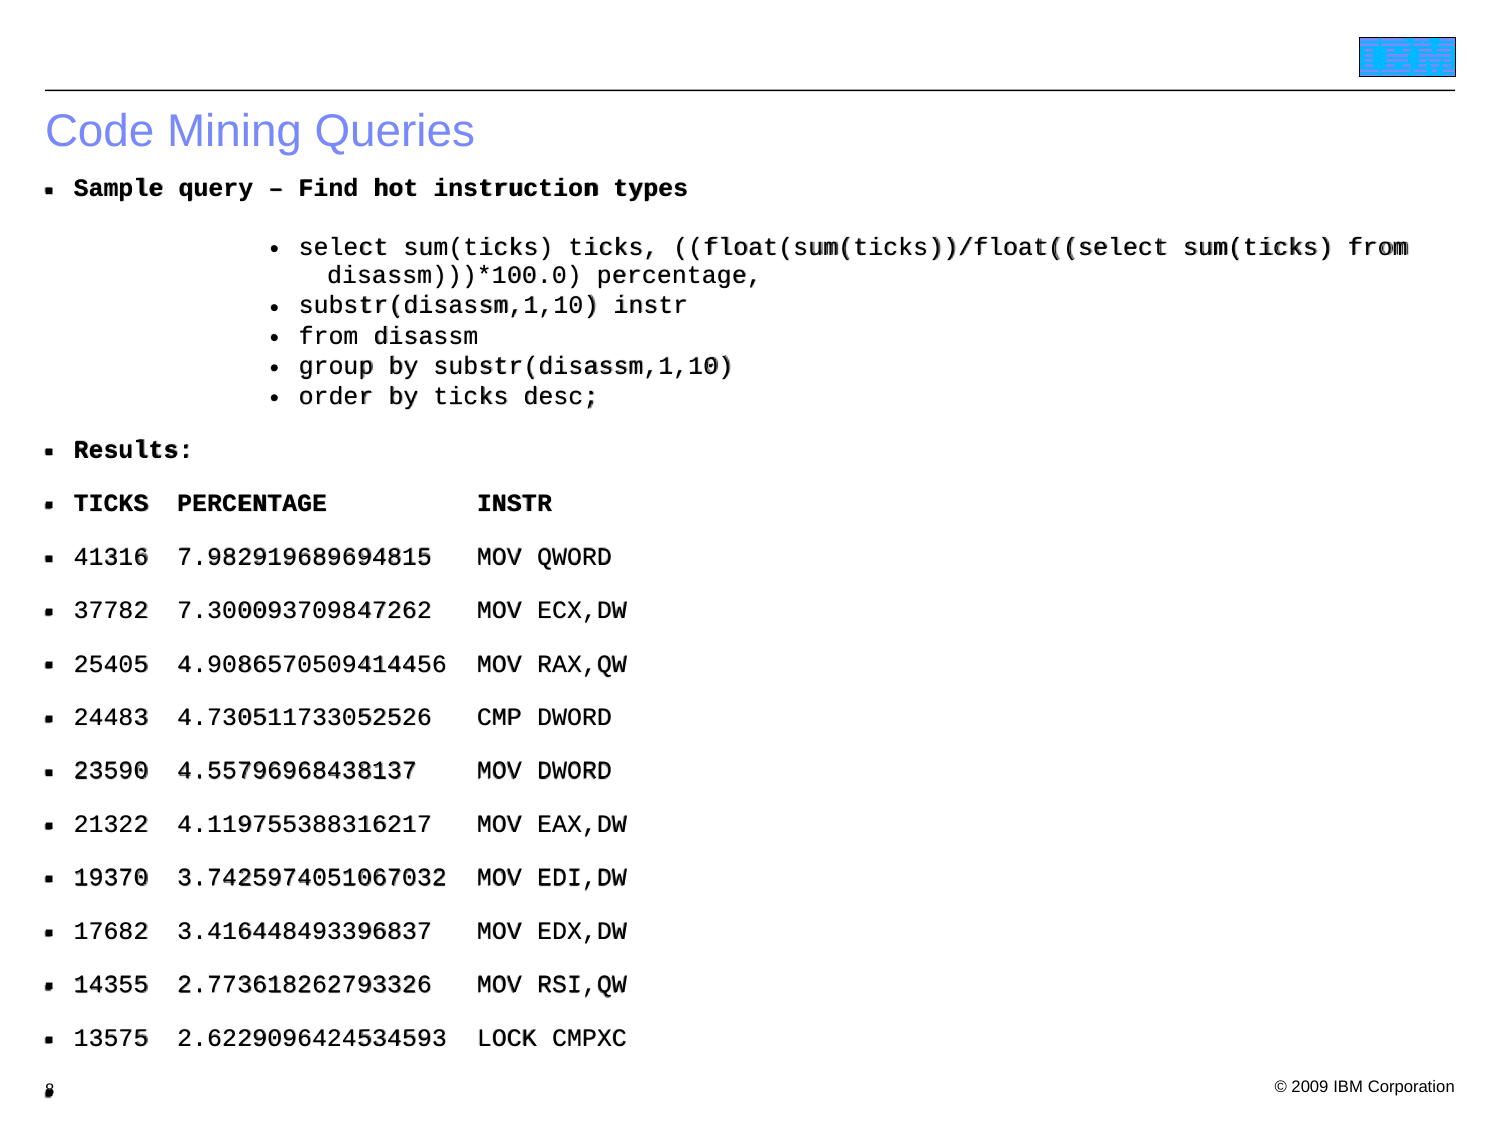

# Code Mining Queries
Sample query – Find hot instruction types
select sum(ticks) ticks, ((float(sum(ticks))/float((select sum(ticks) from disassm)))*100.0) percentage,
substr(disassm,1,10) instr
from disassm
group by substr(disassm,1,10)
order by ticks desc;
Results:
TICKS	PERCENTAGE		INSTR
41316	7.982919689694815	MOV QWORD
37782	7.300093709847262	MOV ECX,DW
25405	4.9086570509414456	MOV RAX,QW
24483	4.730511733052526	CMP DWORD
23590	4.55796968438137	MOV DWORD
21322	4.119755388316217	MOV EAX,DW
19370	3.7425974051067032	MOV EDI,DW
17682	3.416448493396837	MOV EDX,DW
14355	2.773618262793326	MOV RSI,QW
13575	2.6229096424534593	LOCK CMPXC
8